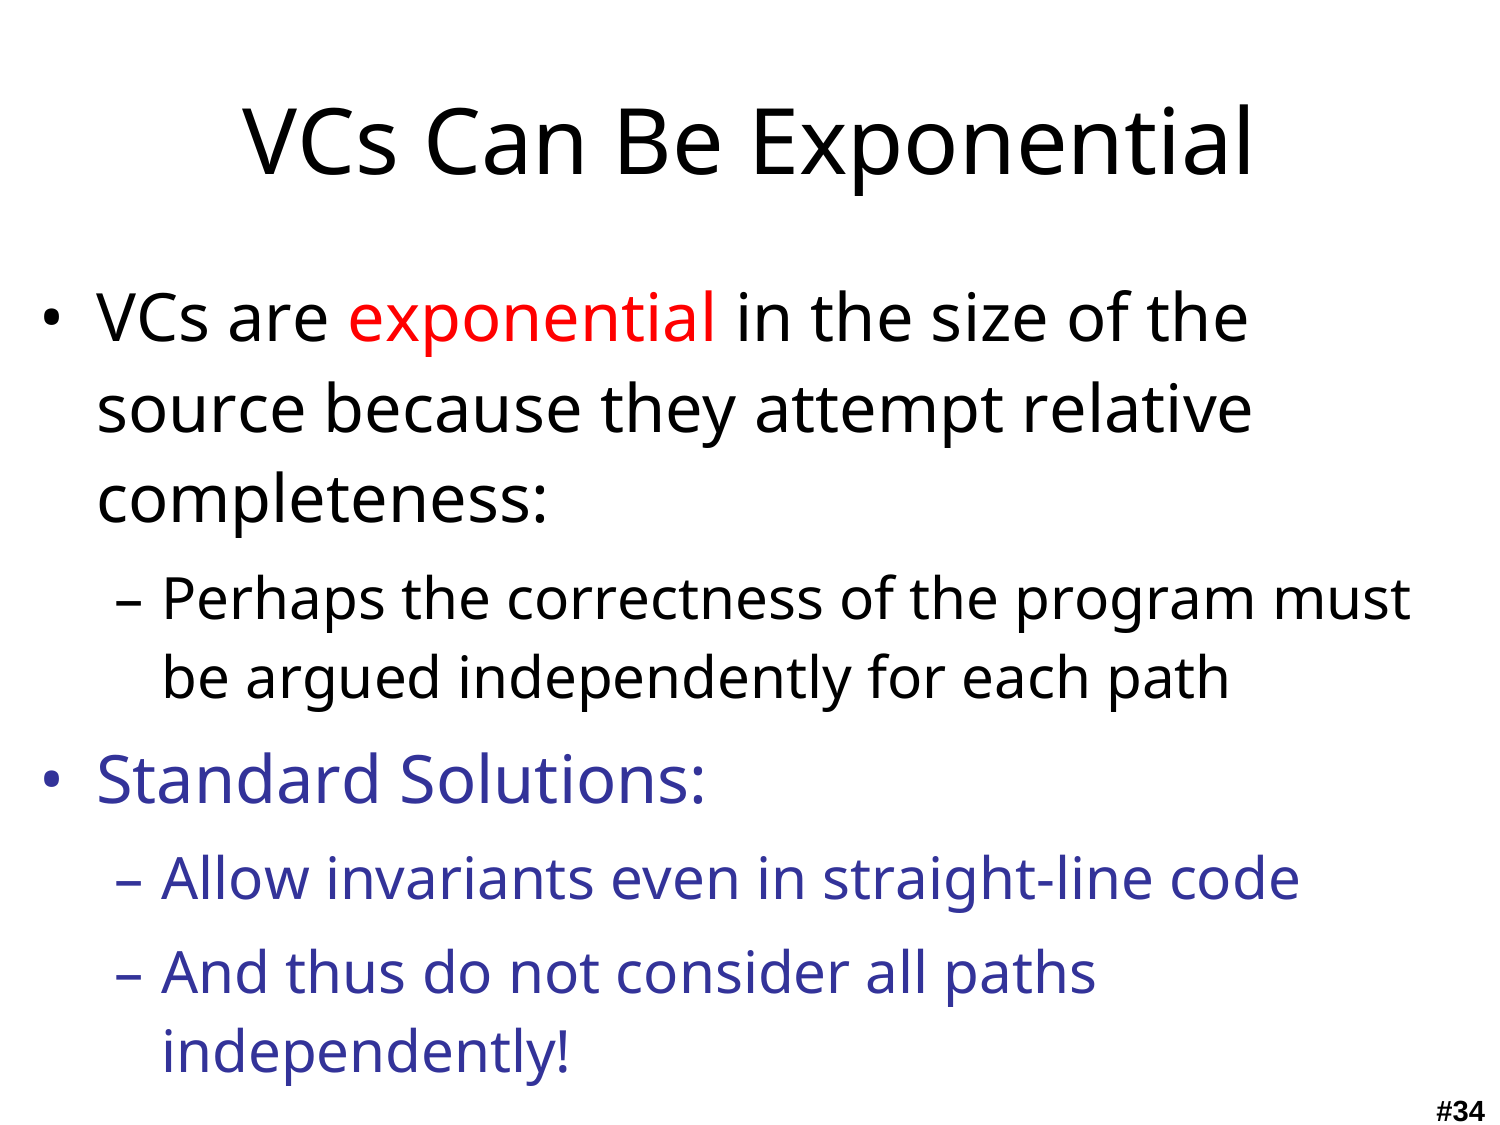

# VCs Can Be Exponential
VCs are exponential in the size of the source because they attempt relative completeness:
Perhaps the correctness of the program must be argued independently for each path
Standard Solutions:
Allow invariants even in straight-line code
And thus do not consider all paths independently!
34